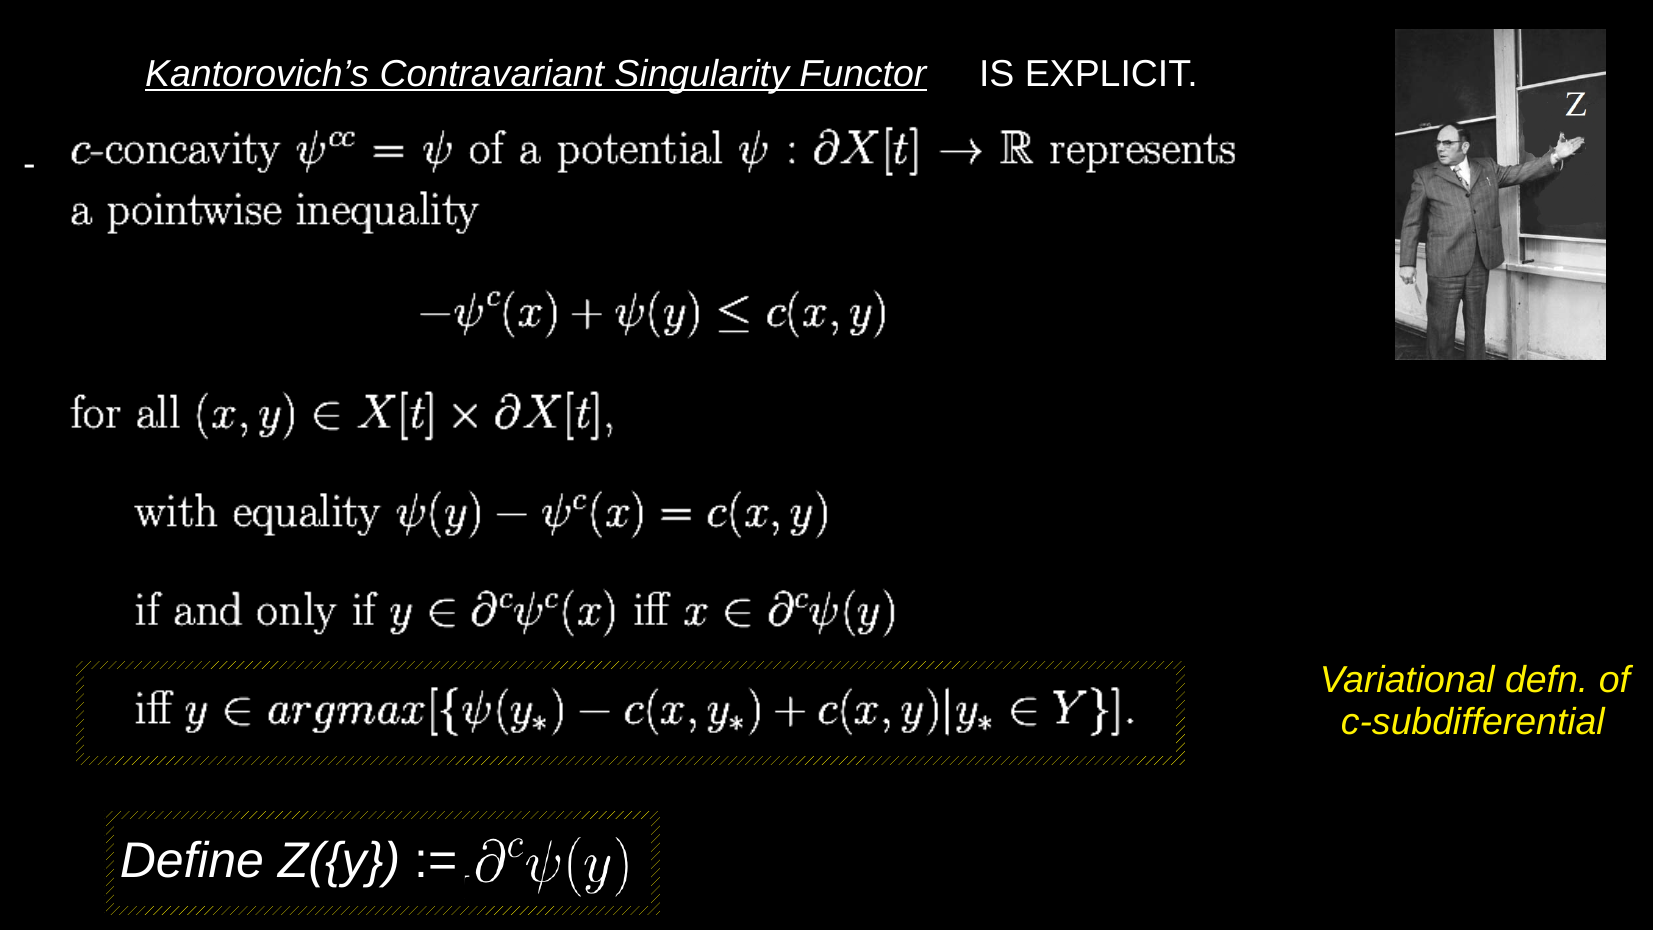

Kantorovich’s Contravariant Singularity Functor IS EXPLICIT.
-
Variational defn. of
 c-subdifferential
Define Z({y}) :=